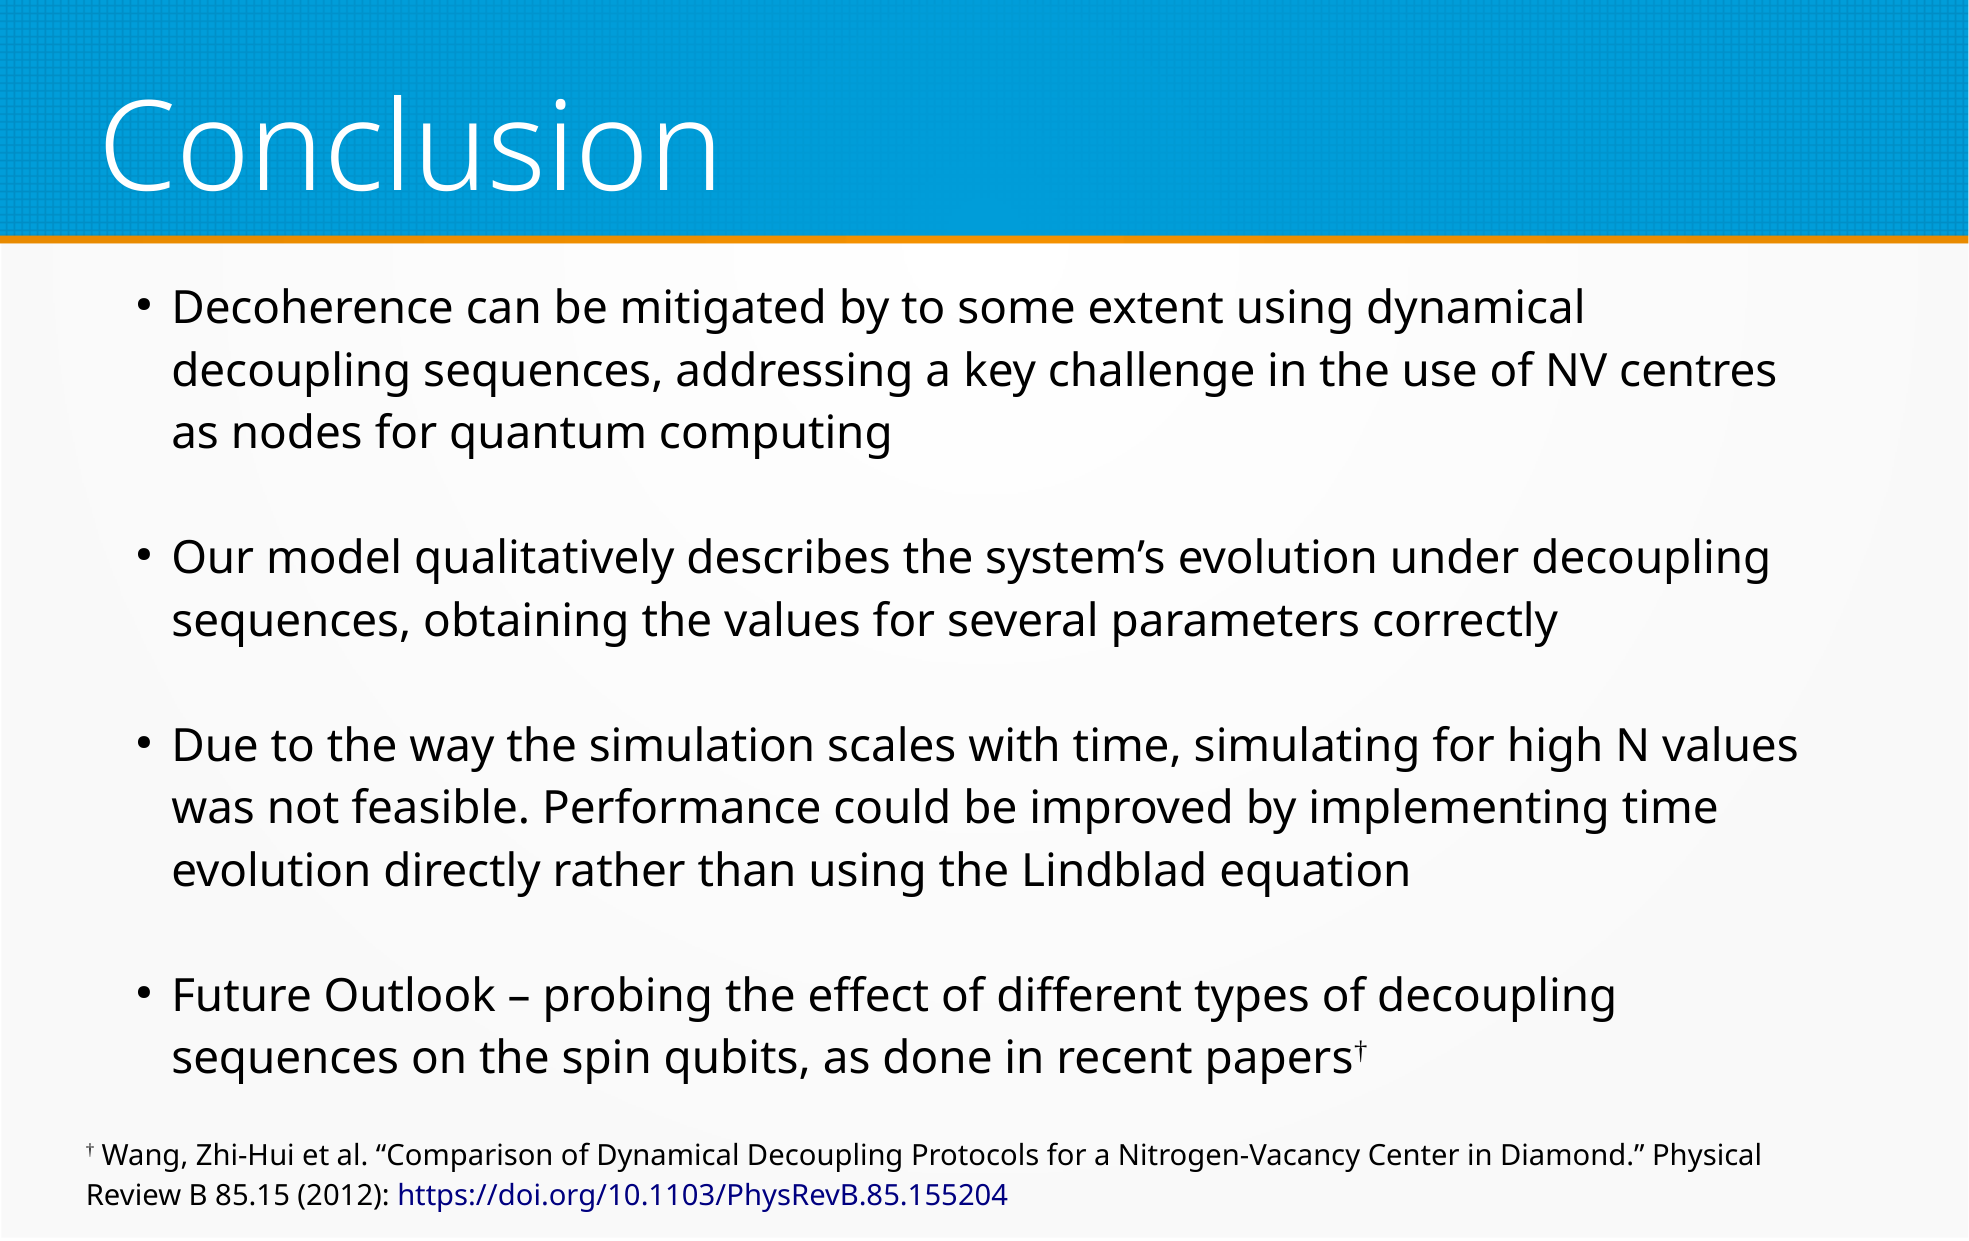

# Conclusion
Decoherence can be mitigated by to some extent using dynamical decoupling sequences, addressing a key challenge in the use of NV centres as nodes for quantum computing
Our model qualitatively describes the system’s evolution under decoupling sequences, obtaining the values for several parameters correctly
Due to the way the simulation scales with time, simulating for high N values was not feasible. Performance could be improved by implementing time evolution directly rather than using the Lindblad equation
Future Outlook – probing the effect of different types of decoupling sequences on the spin qubits, as done in recent papers†
† Wang, Zhi-Hui et al. “Comparison of Dynamical Decoupling Protocols for a Nitrogen-Vacancy Center in Diamond.” Physical Review B 85.15 (2012): https://doi.org/10.1103/PhysRevB.85.155204